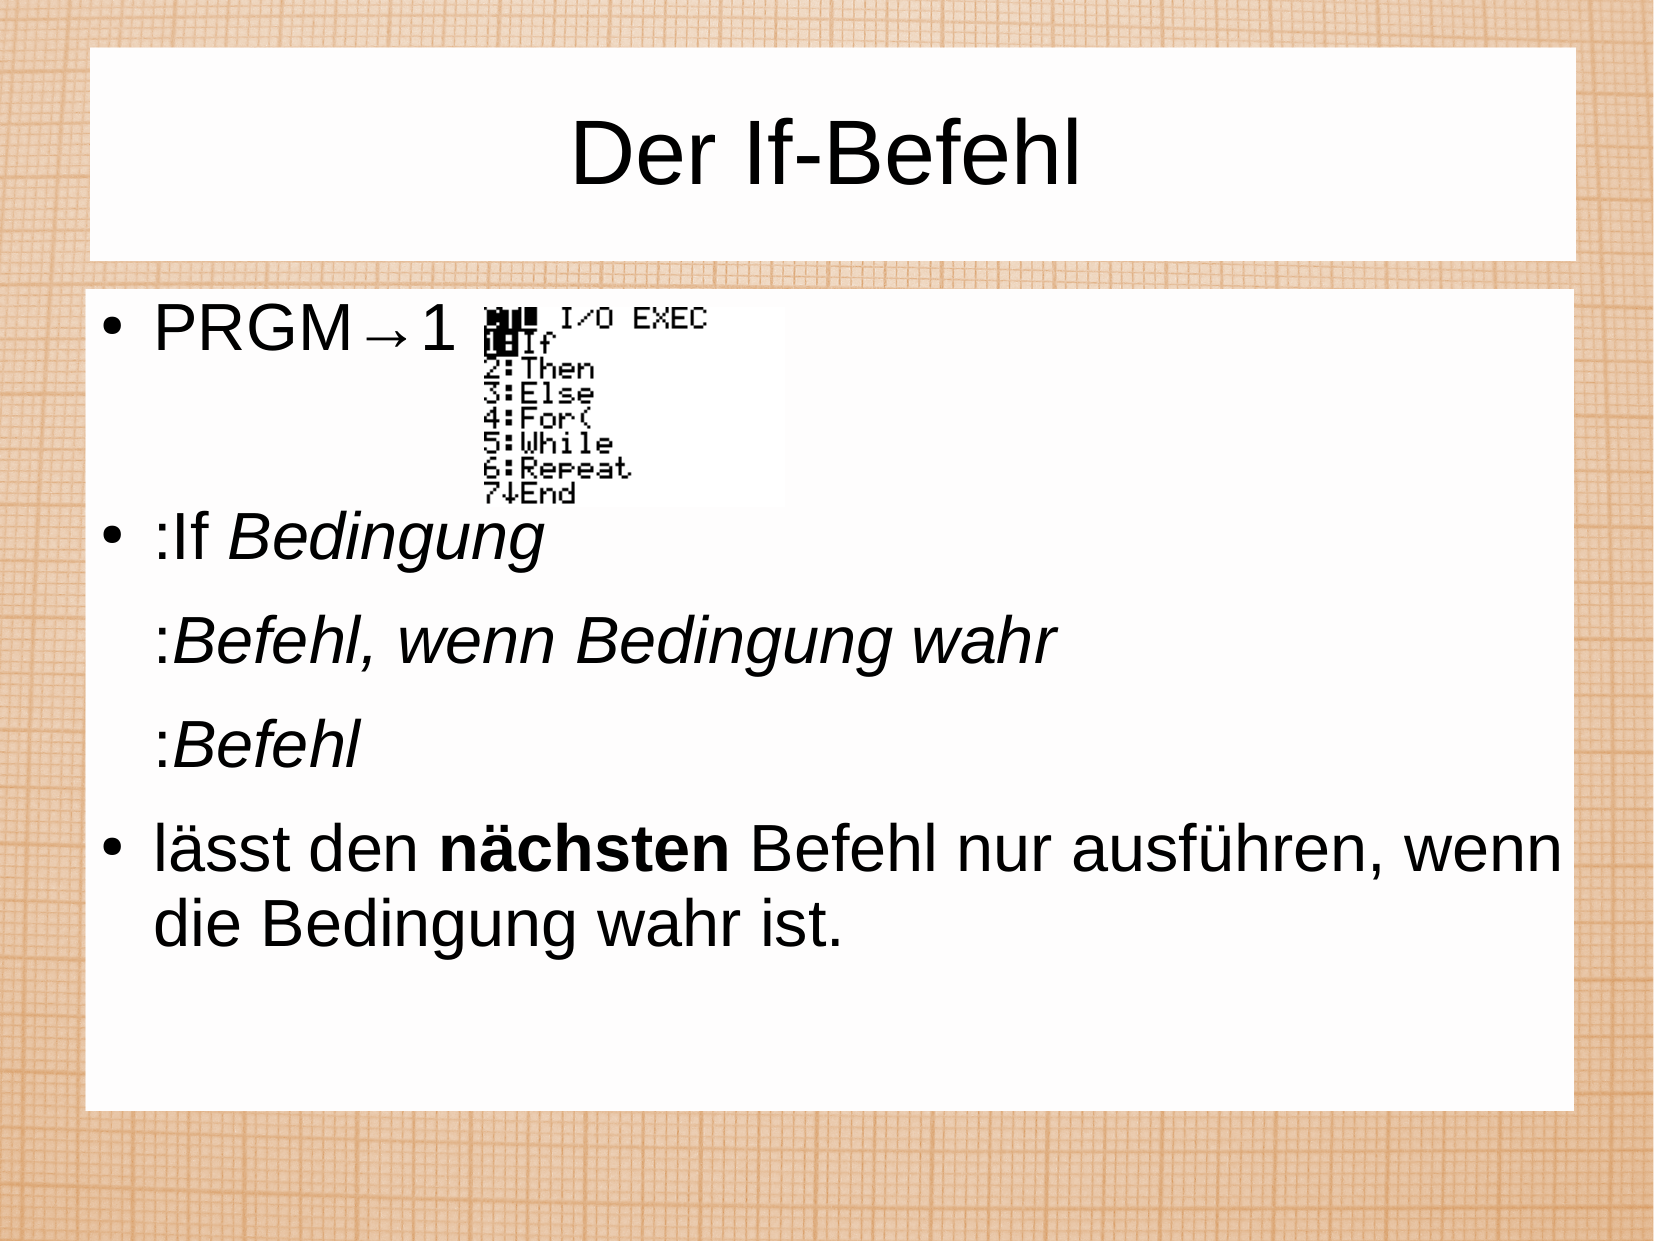

# Der If-Befehl
PRGM→1
:If Bedingung
:Befehl, wenn Bedingung wahr
:Befehl
lässt den nächsten Befehl nur ausführen, wenn die Bedingung wahr ist.